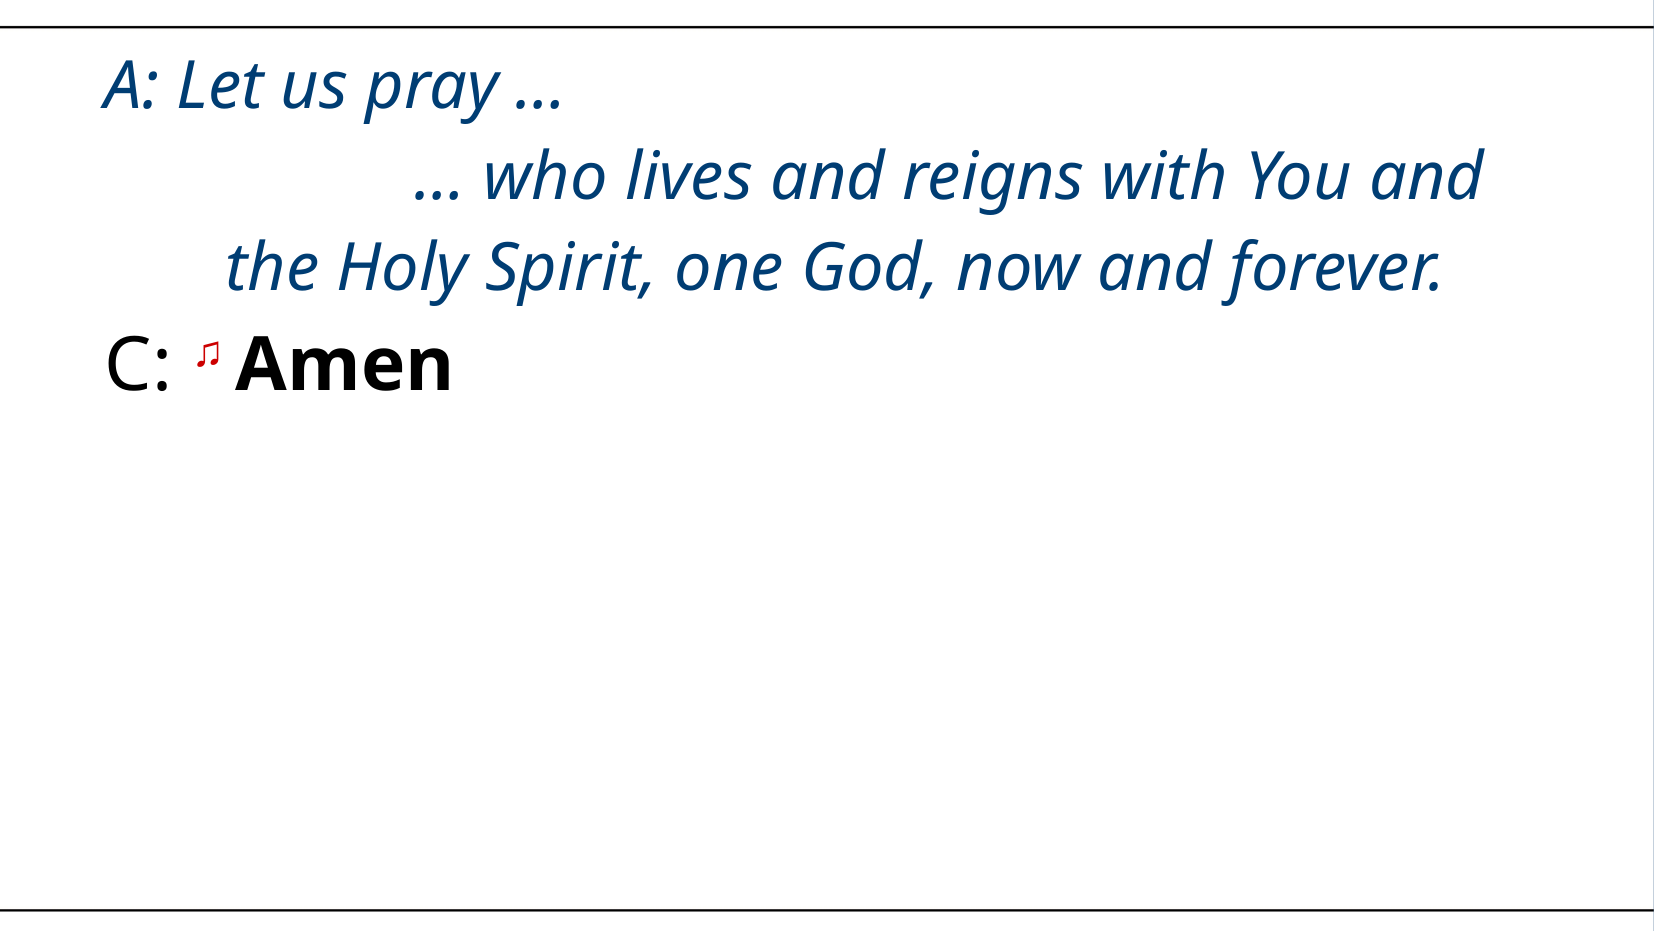

A: Let us pray …
 … who lives and reigns with You and the Holy Spirit, one God, now and forever.
C: ♫ Amen